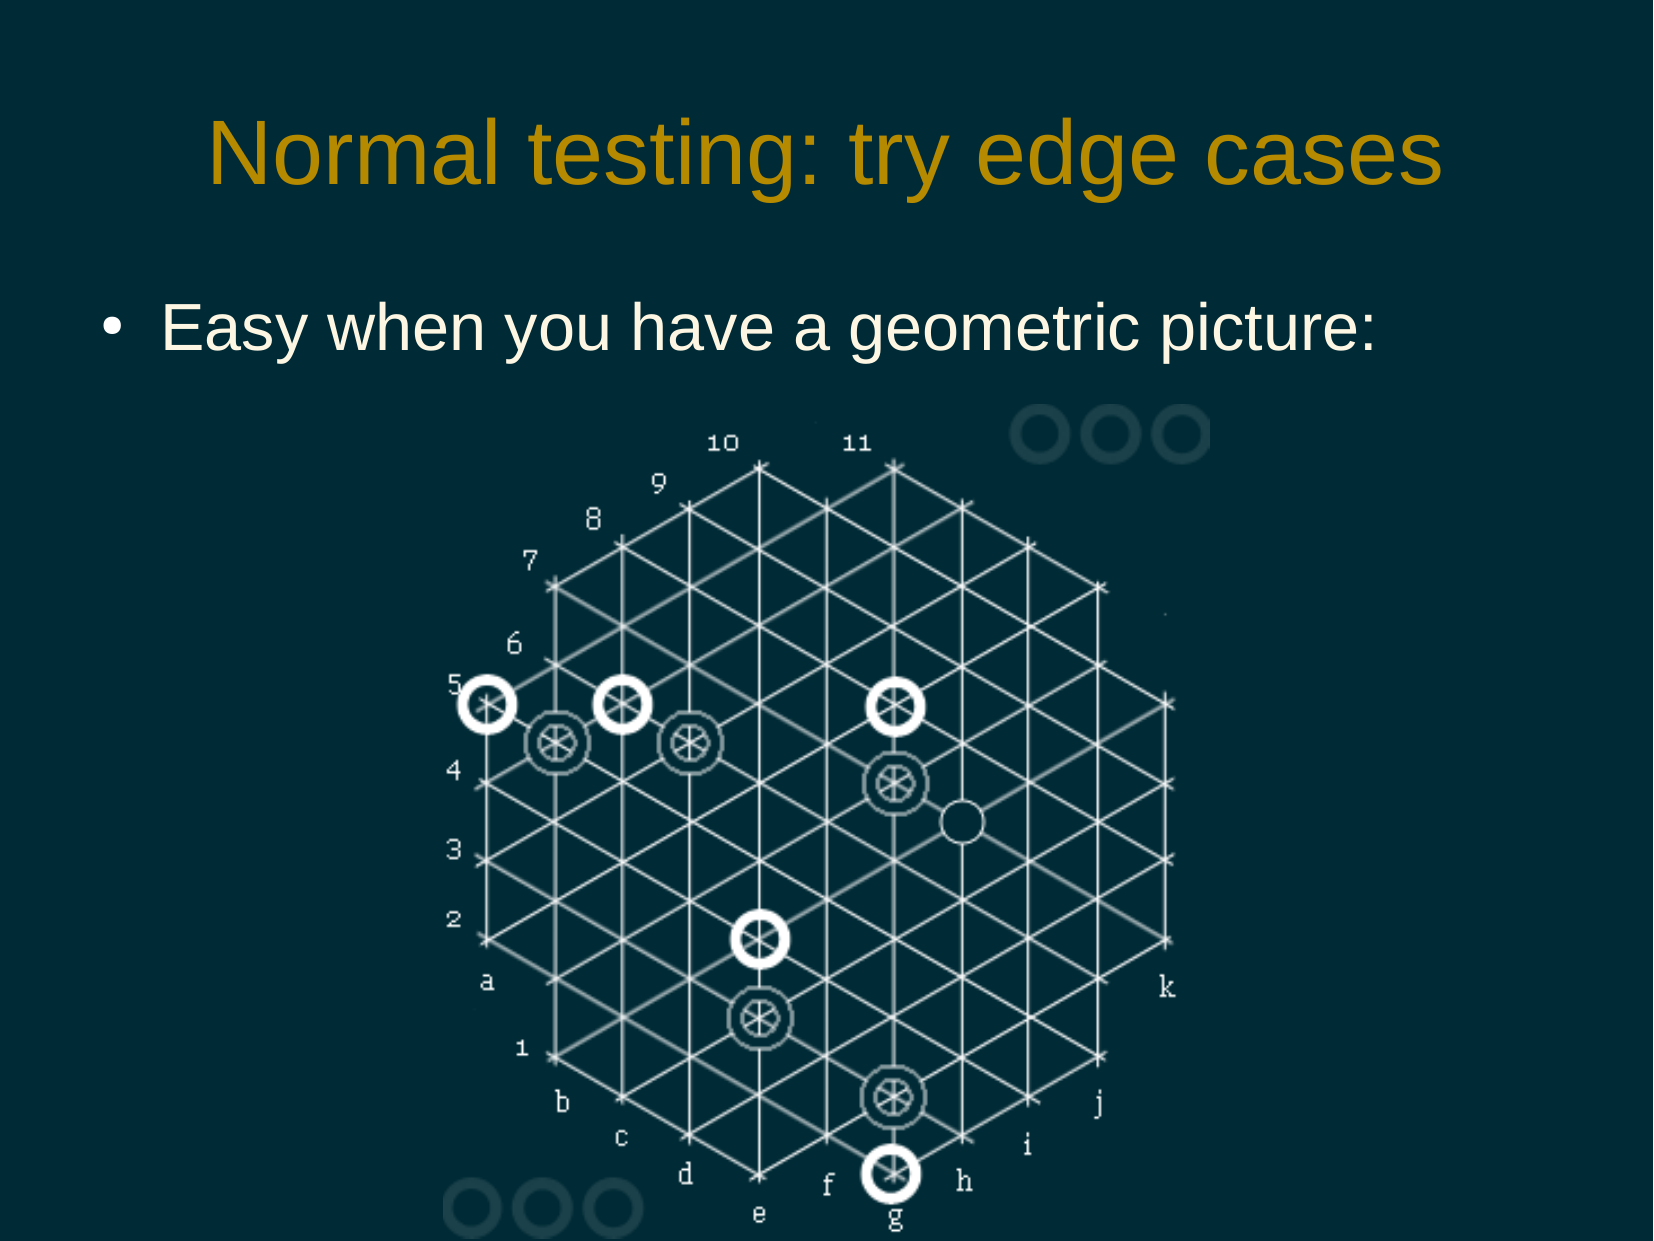

# Normal testing: try edge cases
Easy when you have a geometric picture: